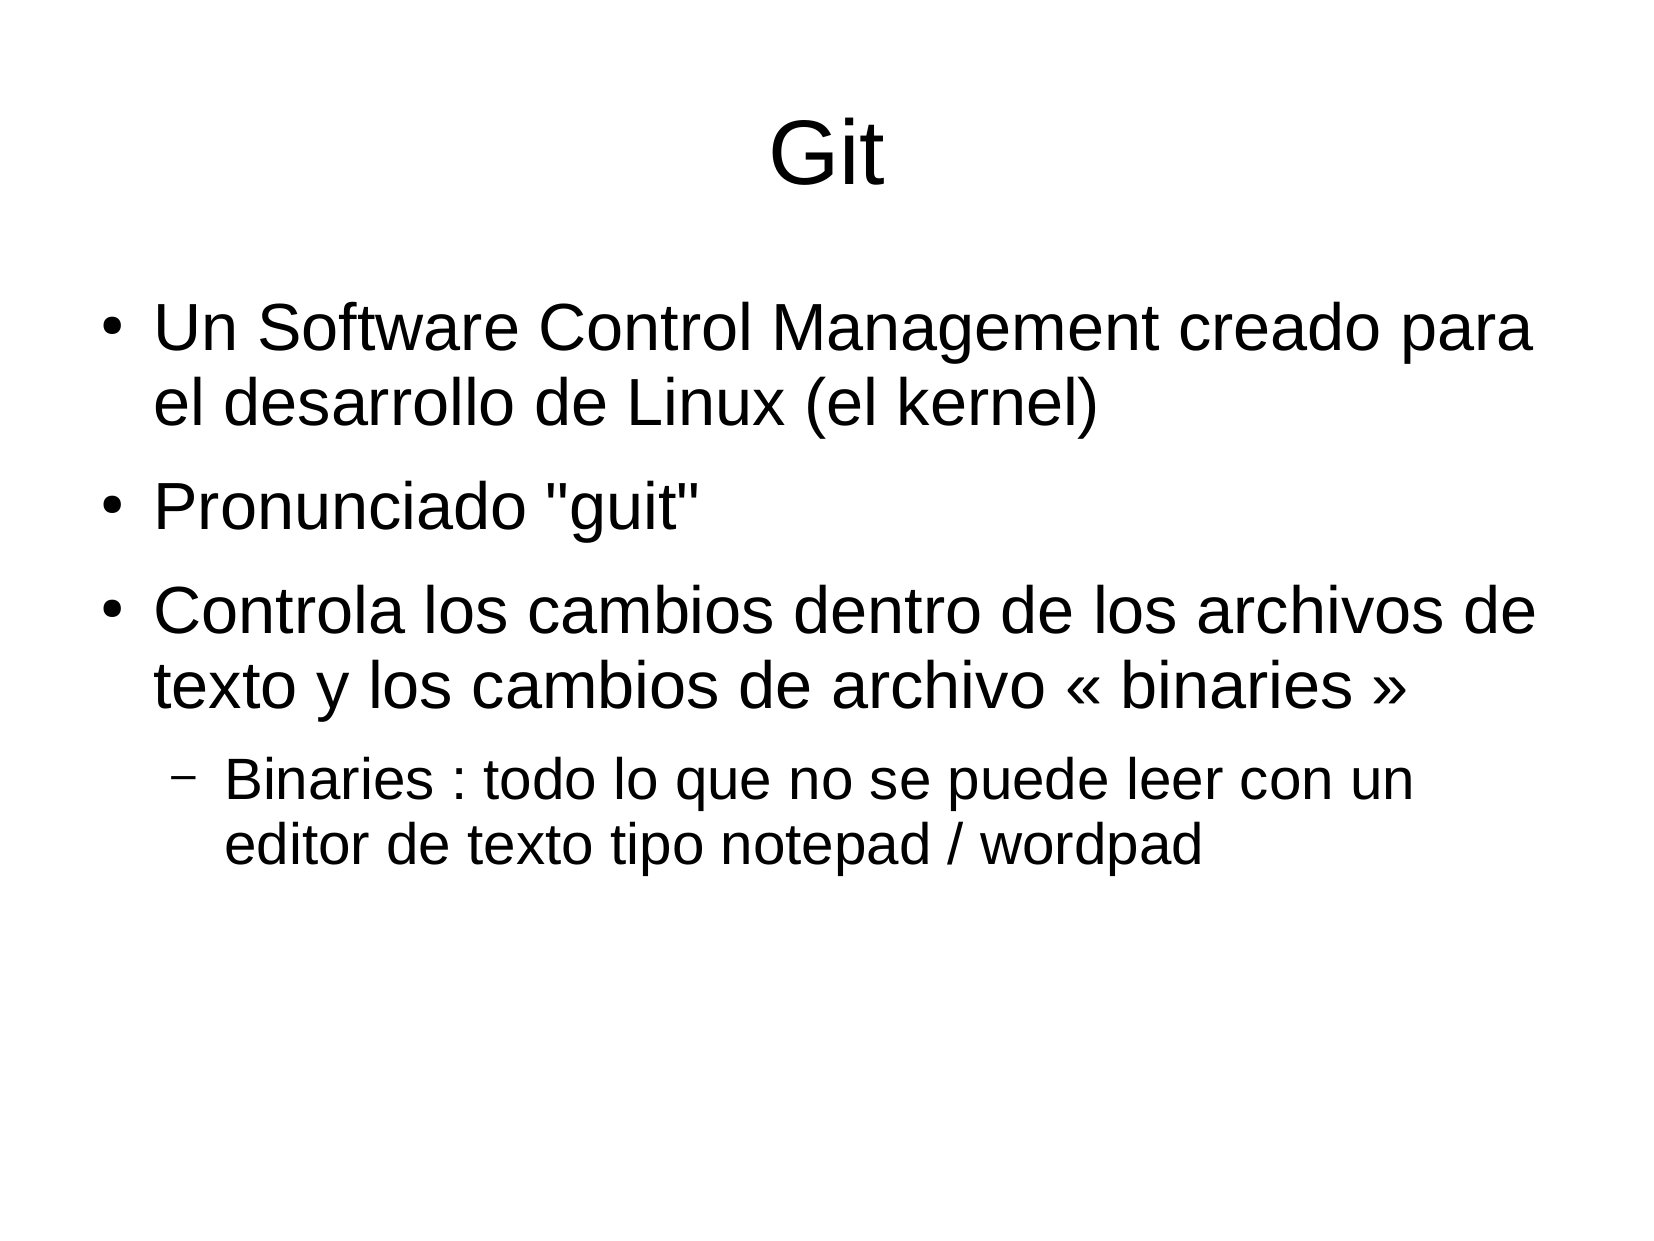

# Git
Un Software Control Management creado para el desarrollo de Linux (el kernel)
Pronunciado "guit"
Controla los cambios dentro de los archivos de texto y los cambios de archivo « binaries »
Binaries : todo lo que no se puede leer con un editor de texto tipo notepad / wordpad